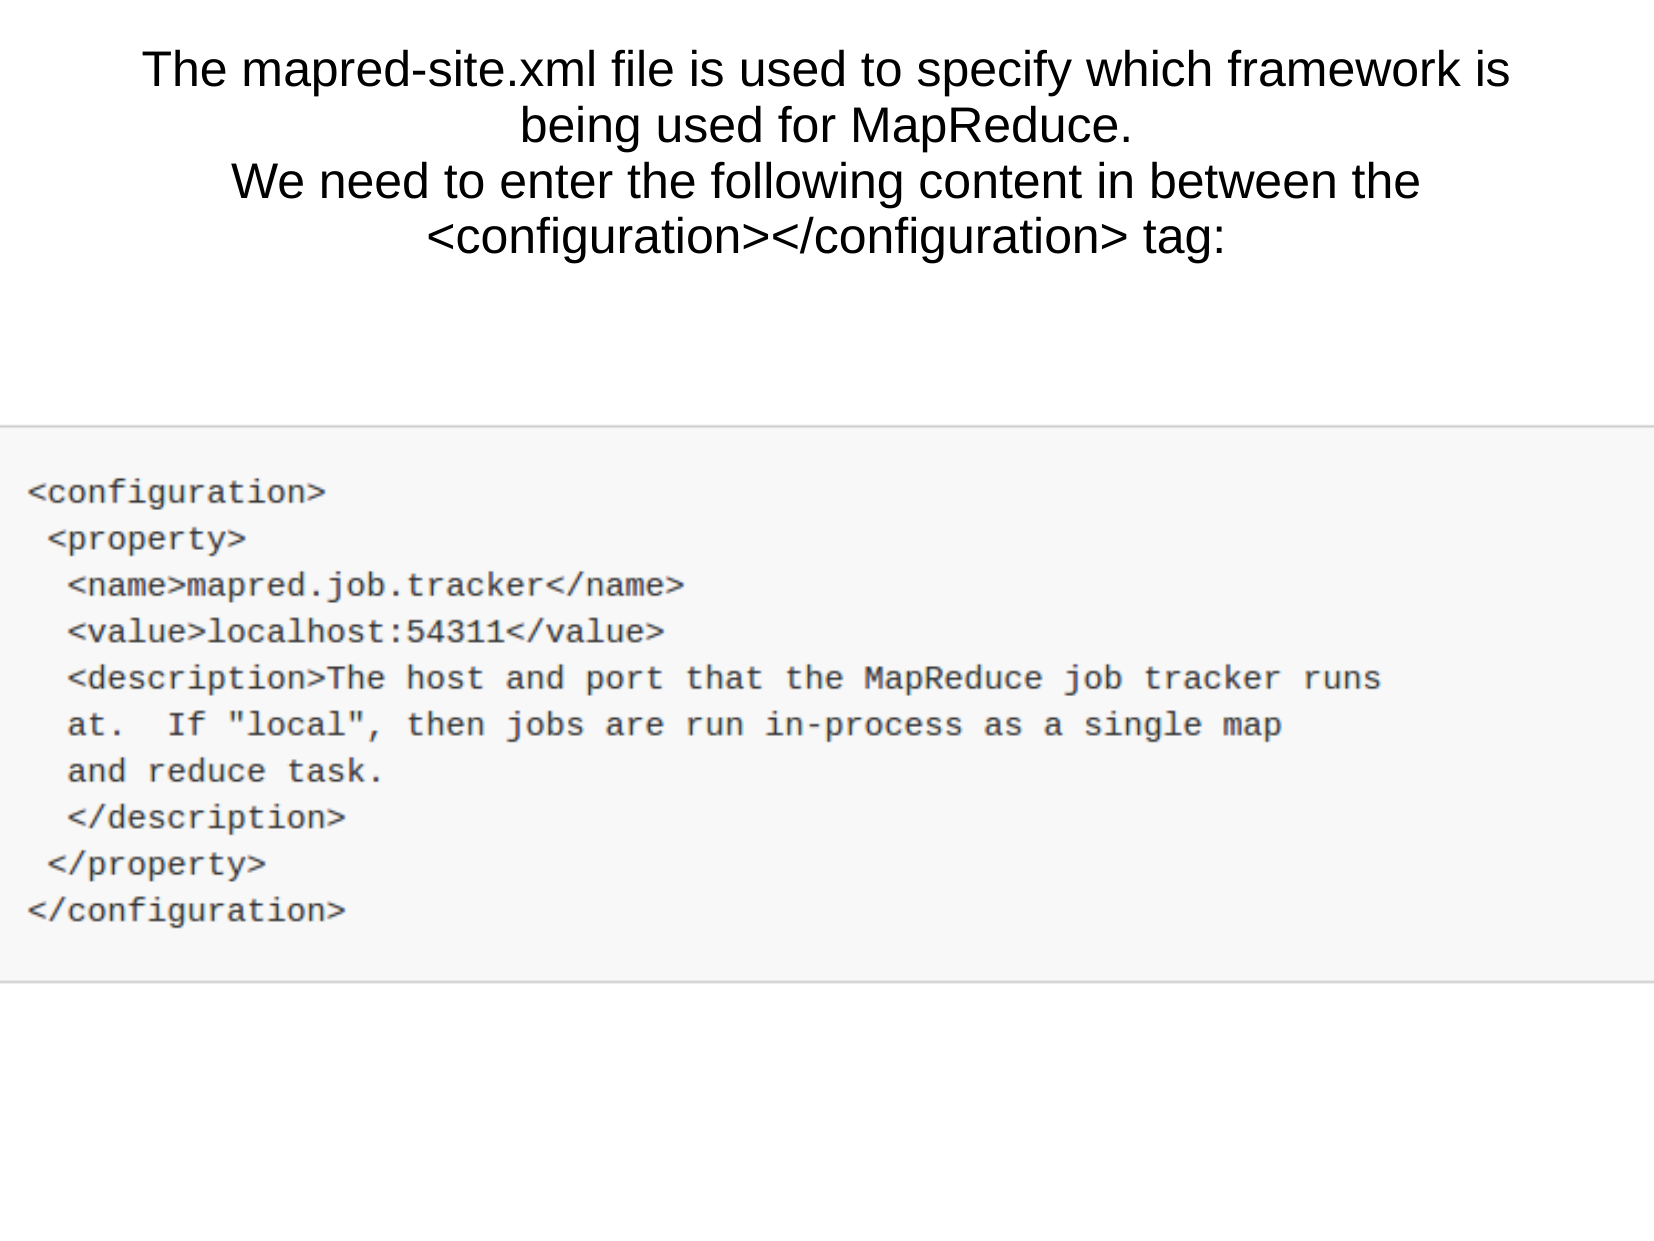

# The mapred-site.xml file is used to specify which framework is being used for MapReduce. We need to enter the following content in between the <configuration></configuration> tag: